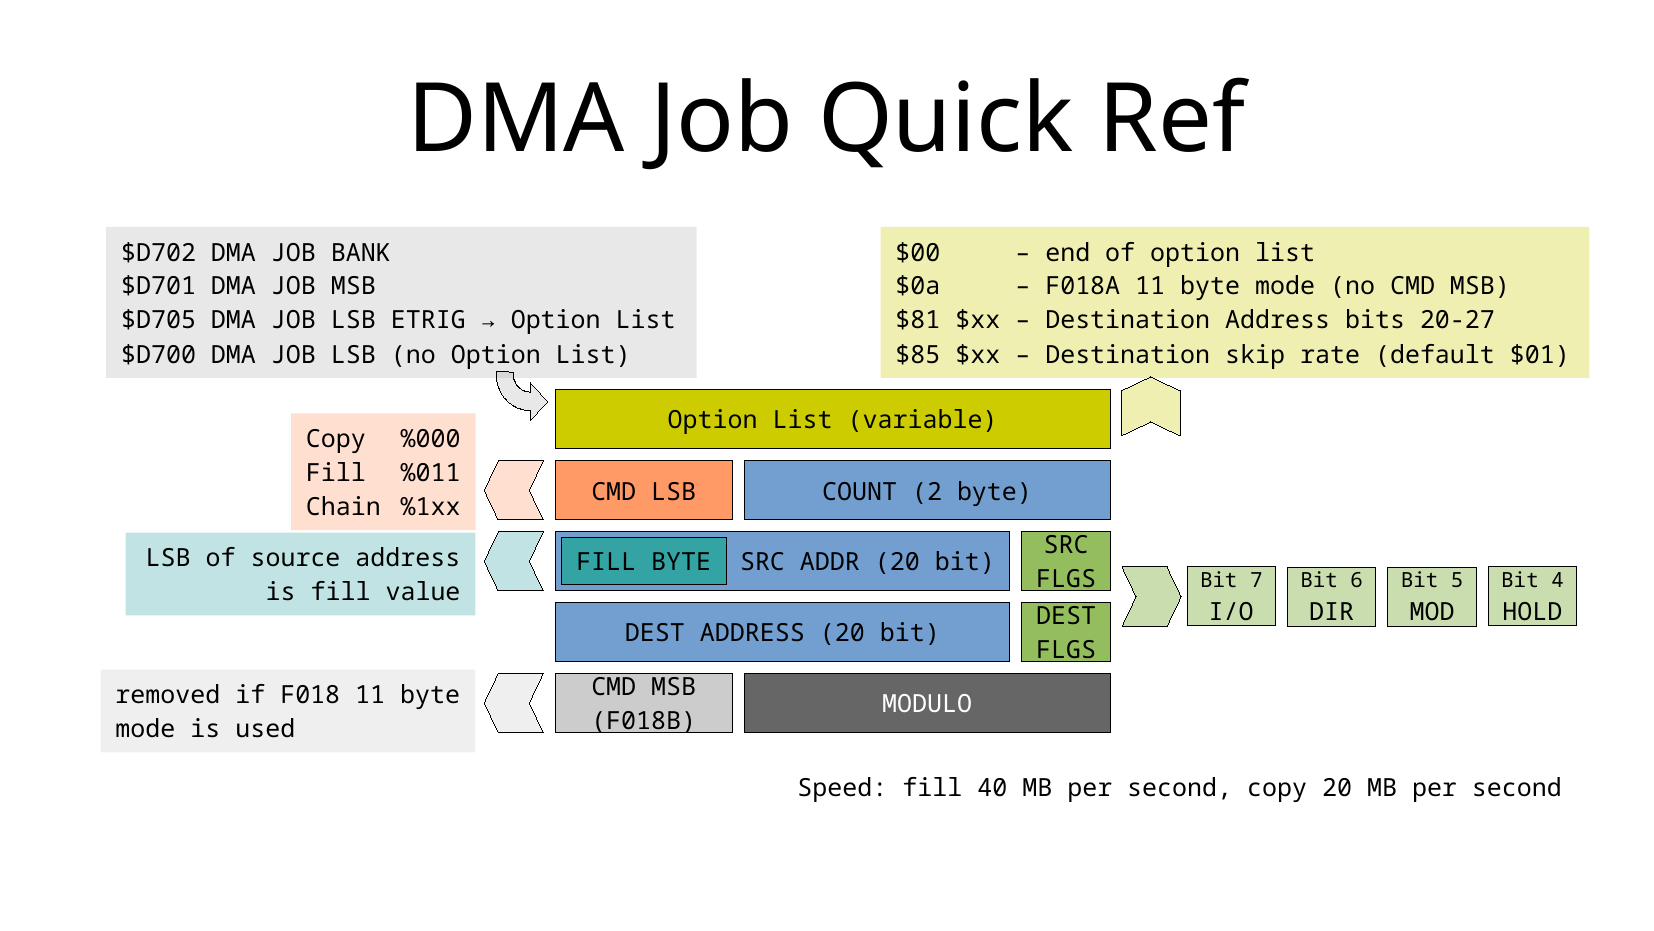

# DMA Job Quick Ref
$D702 DMA JOB BANK
$D701 DMA JOB MSB
$D705 DMA JOB LSB ETRIG → Option List
$D700 DMA JOB LSB (no Option List)
$00 – end of option list
$0a – F018A 11 byte mode (no CMD MSB)
$81 $xx – Destination Address bits 20-27
$85 $xx – Destination skip rate (default $01)
Option List (variable)
Copy	%000
Fill	%011
Chain	%1xx
CMD LSB
CMD LSB
COUNT (2 byte)
SRC ADDR (20 bit)
SRC
FLGS
LSB of source address is fill value
FILL BYTE
Bit 7
I/O
Bit 4
HOLD
Bit 6
DIR
Bit 5
MOD
DEST ADDRESS (20 bit)
DEST
FLGS
removed if F018 11 byte
mode is used
CMD MSB
(F018B)
MODULO
Speed: fill 40 MB per second, copy 20 MB per second